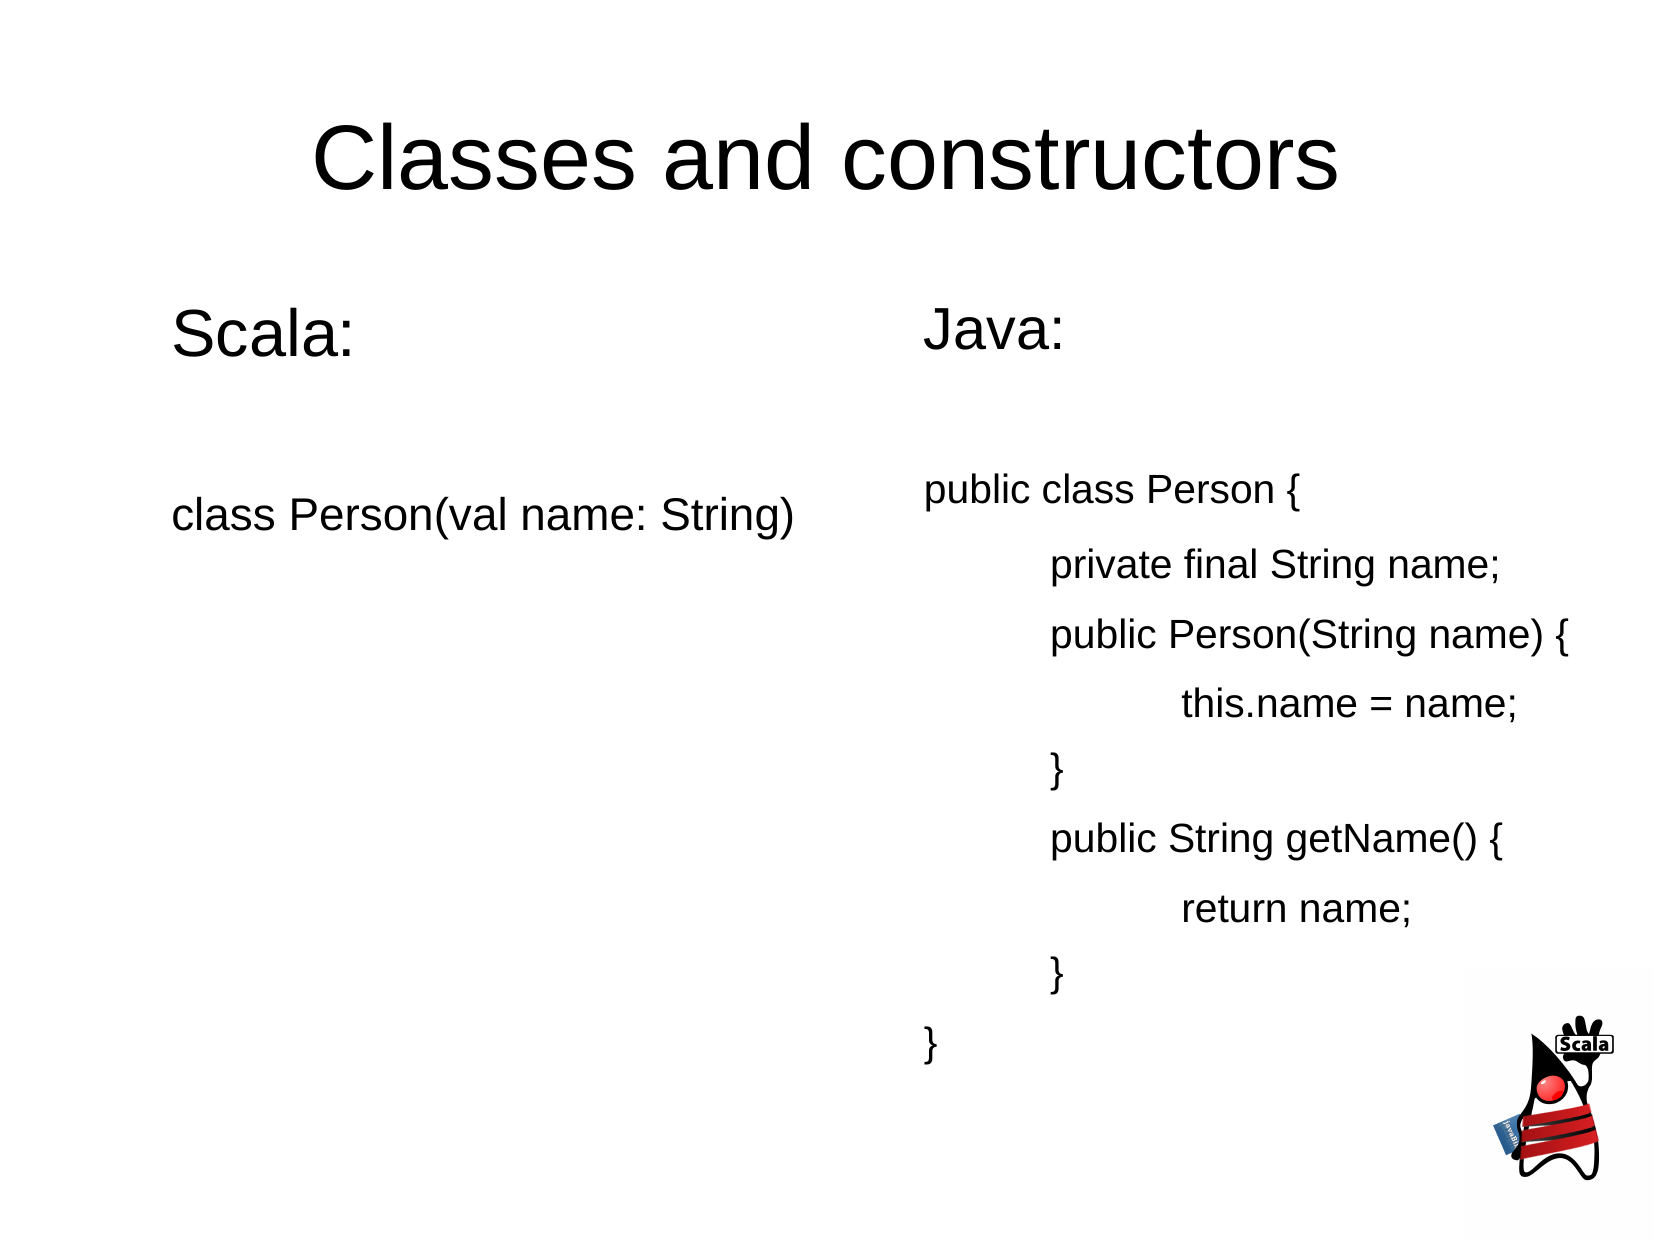

# Classes and constructors
Scala:
class Person(val name: String)
Java:
public class Person {
private final String name;
public Person(String name) {
this.name = name;
}
public String getName() {
return name;
}
}